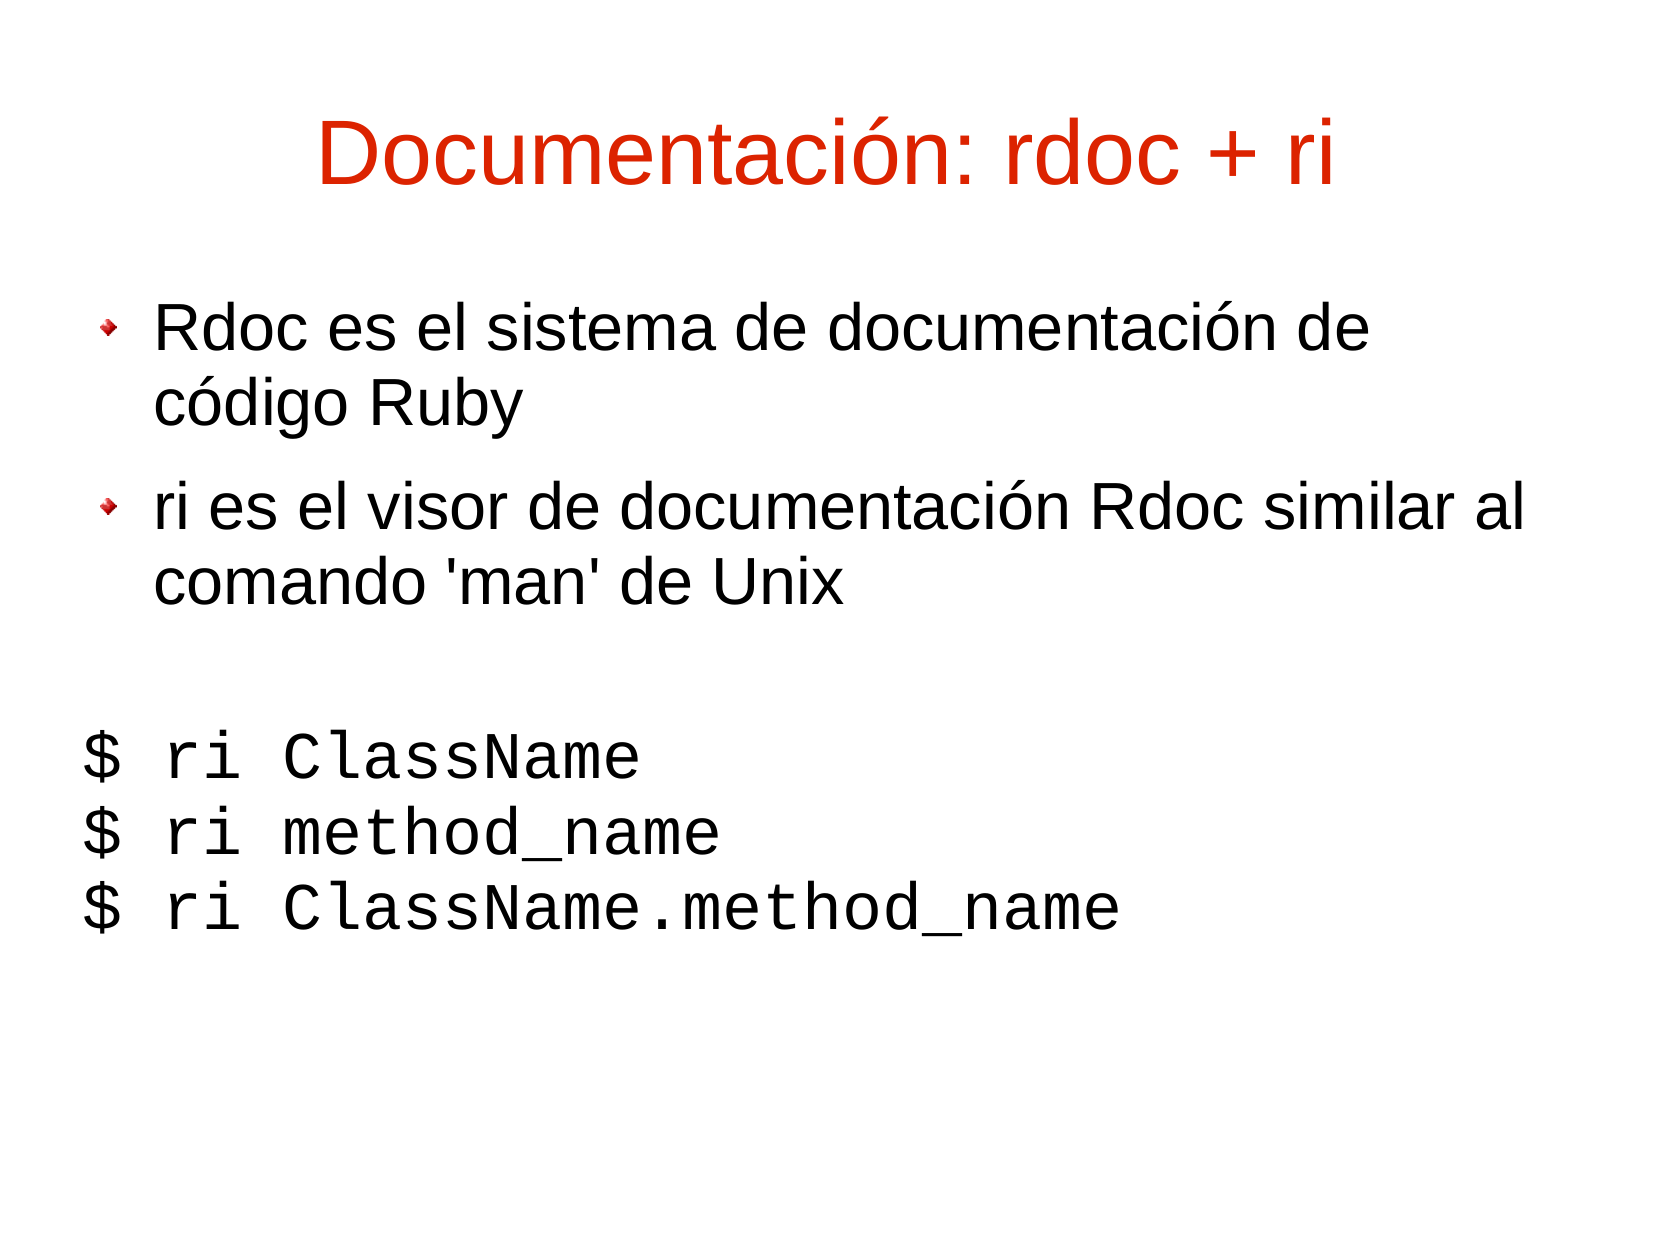

# Documentación: rdoc + ri
Rdoc es el sistema de documentación de código Ruby
ri es el visor de documentación Rdoc similar al comando 'man' de Unix
$ ri ClassName
$ ri method_name
$ ri ClassName.method_name